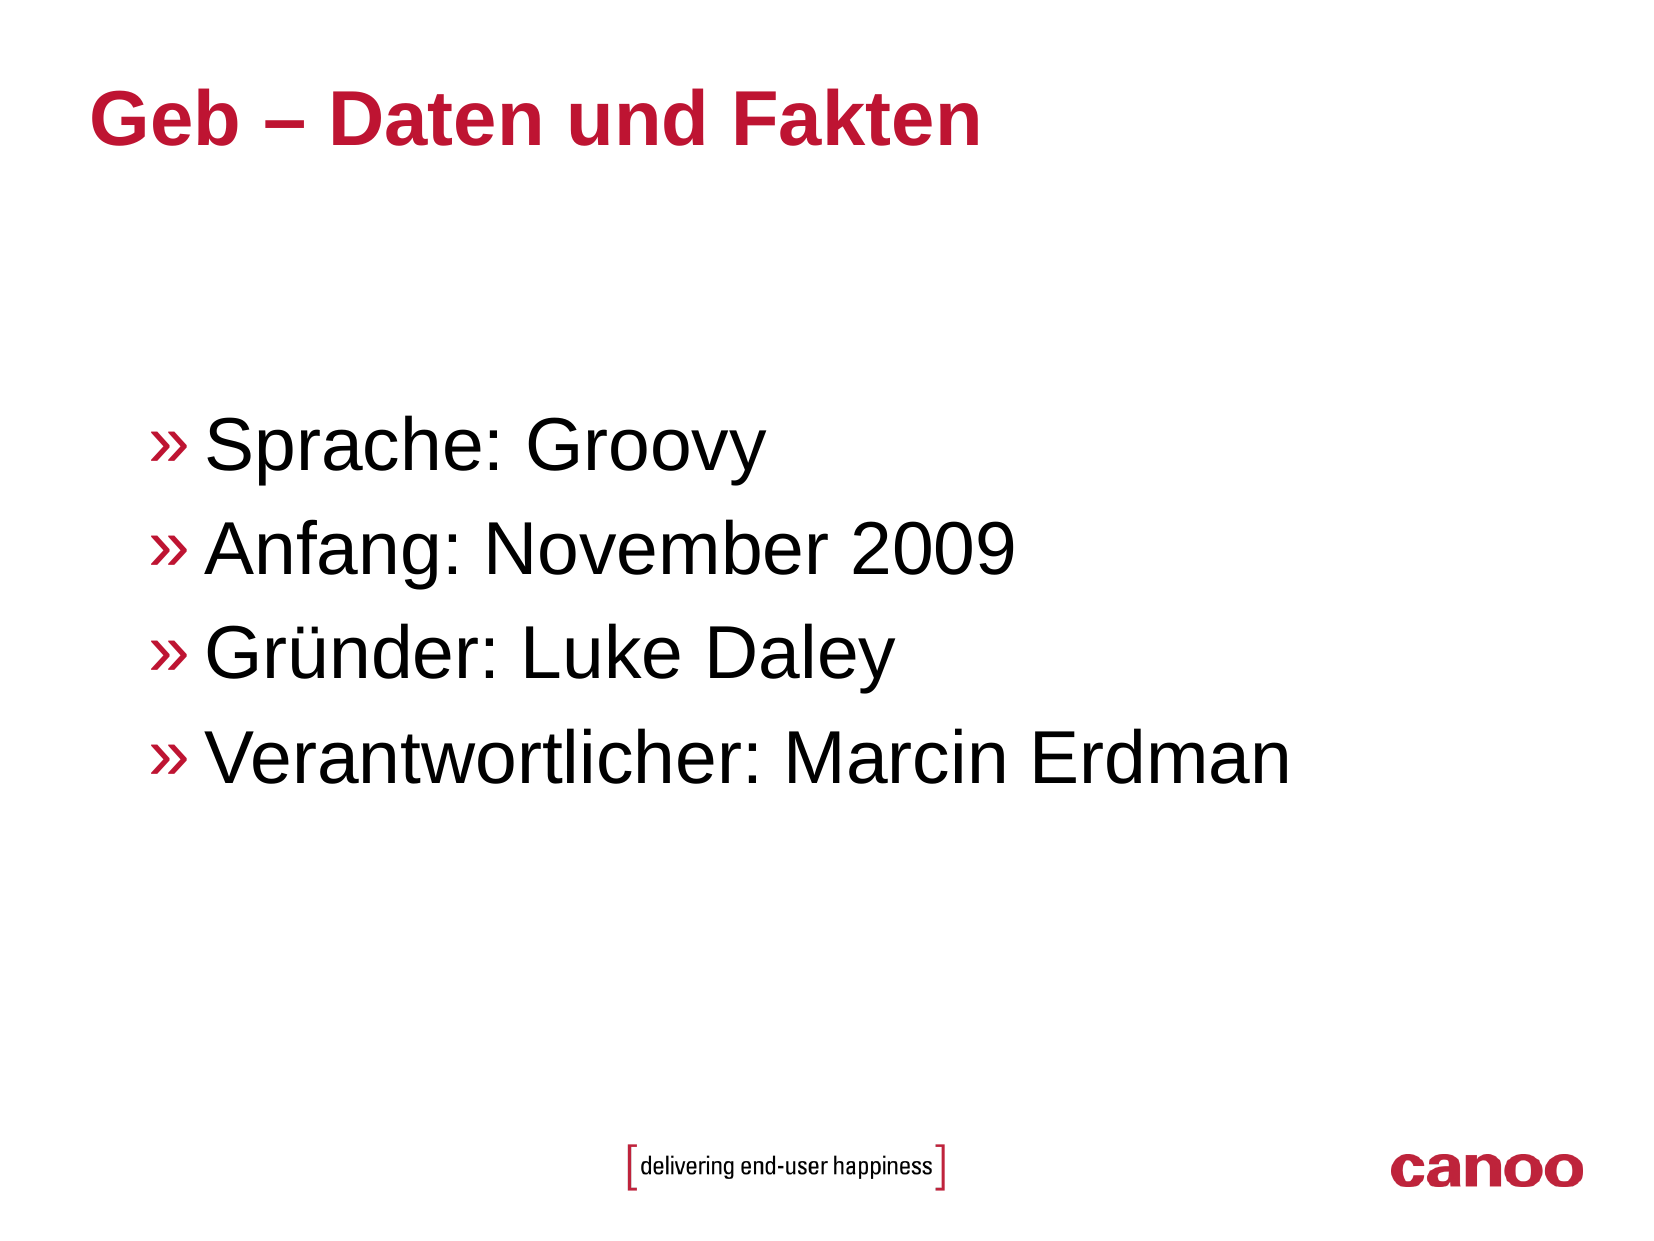

# Geb – Daten und Fakten
Sprache: Groovy
Anfang: November 2009
Gründer: Luke Daley
Verantwortlicher: Marcin Erdman